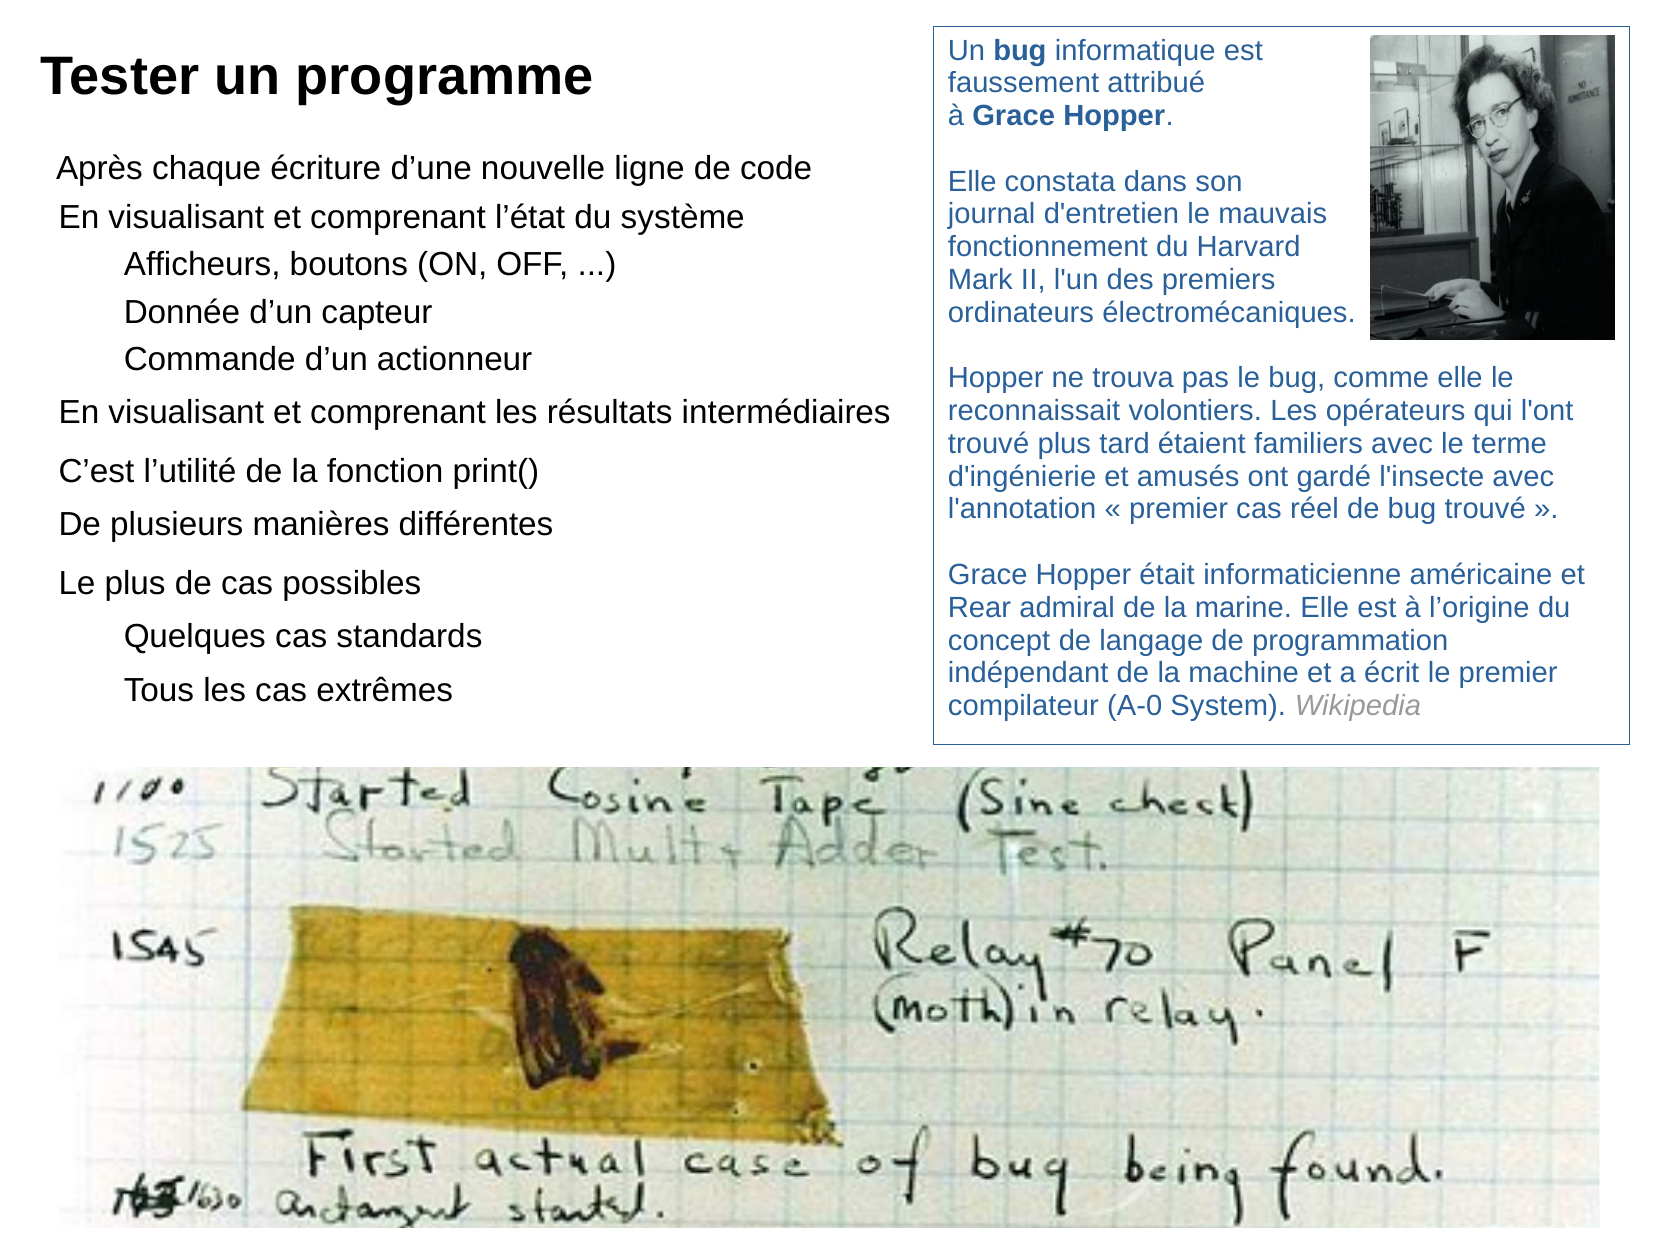

Un bug informatique est
faussement attribué
à Grace Hopper.
Elle constata dans son
journal d'entretien le mauvais
fonctionnement du Harvard
Mark II, l'un des premiers
ordinateurs électromécaniques.
Hopper ne trouva pas le bug, comme elle le reconnaissait volontiers. Les opérateurs qui l'ont trouvé plus tard étaient familiers avec le terme d'ingénierie et amusés ont gardé l'insecte avec l'annotation « premier cas réel de bug trouvé ».
Grace Hopper était informaticienne américaine et Rear admiral de la marine. Elle est à l’origine du concept de langage de programmation indépendant de la machine et a écrit le premier compilateur (A-0 System). Wikipedia
Tester un programme
Après chaque écriture d’une nouvelle ligne de code
En visualisant et comprenant l’état du système
Afficheurs, boutons (ON, OFF, ...)
Donnée d’un capteur
Commande d’un actionneur
En visualisant et comprenant les résultats intermédiaires
C’est l’utilité de la fonction print()
De plusieurs manières différentes
Le plus de cas possibles
Quelques cas standards
Tous les cas extrêmes